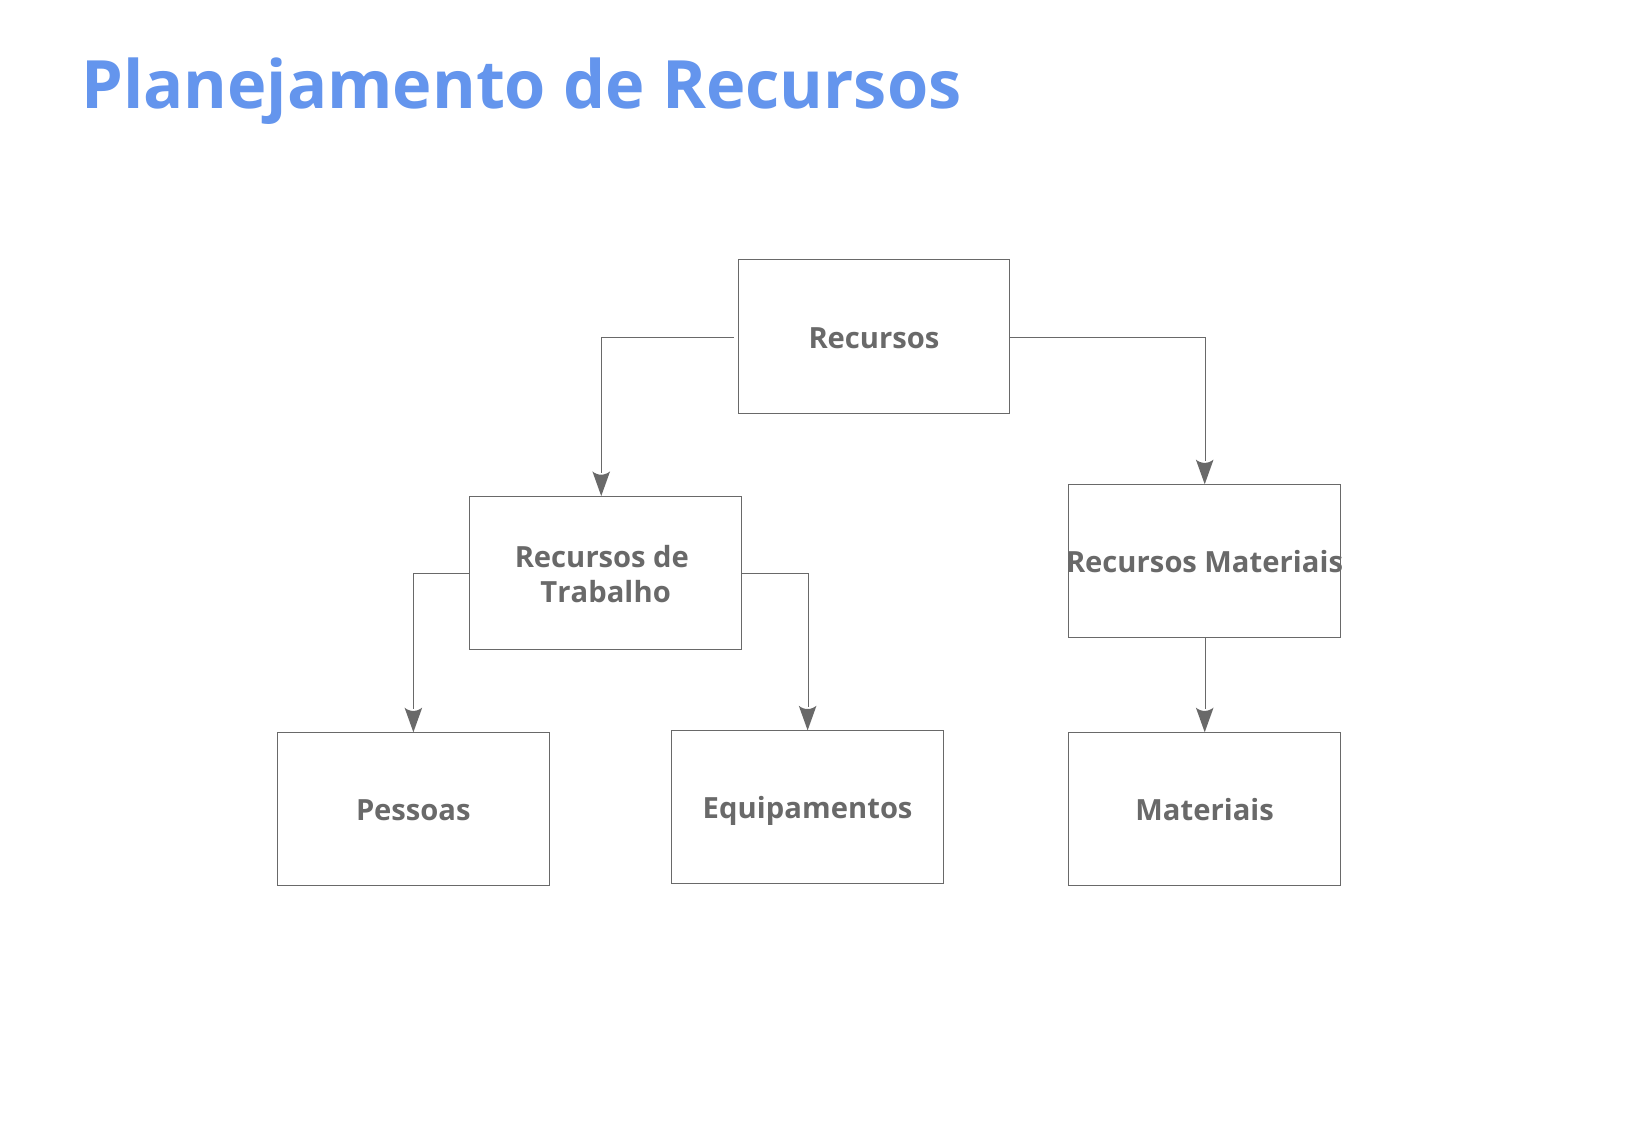

# Planejamento de Recursos
Recursos
Recursos Materiais
Recursos de
Trabalho
Equipamentos
Pessoas
Materiais